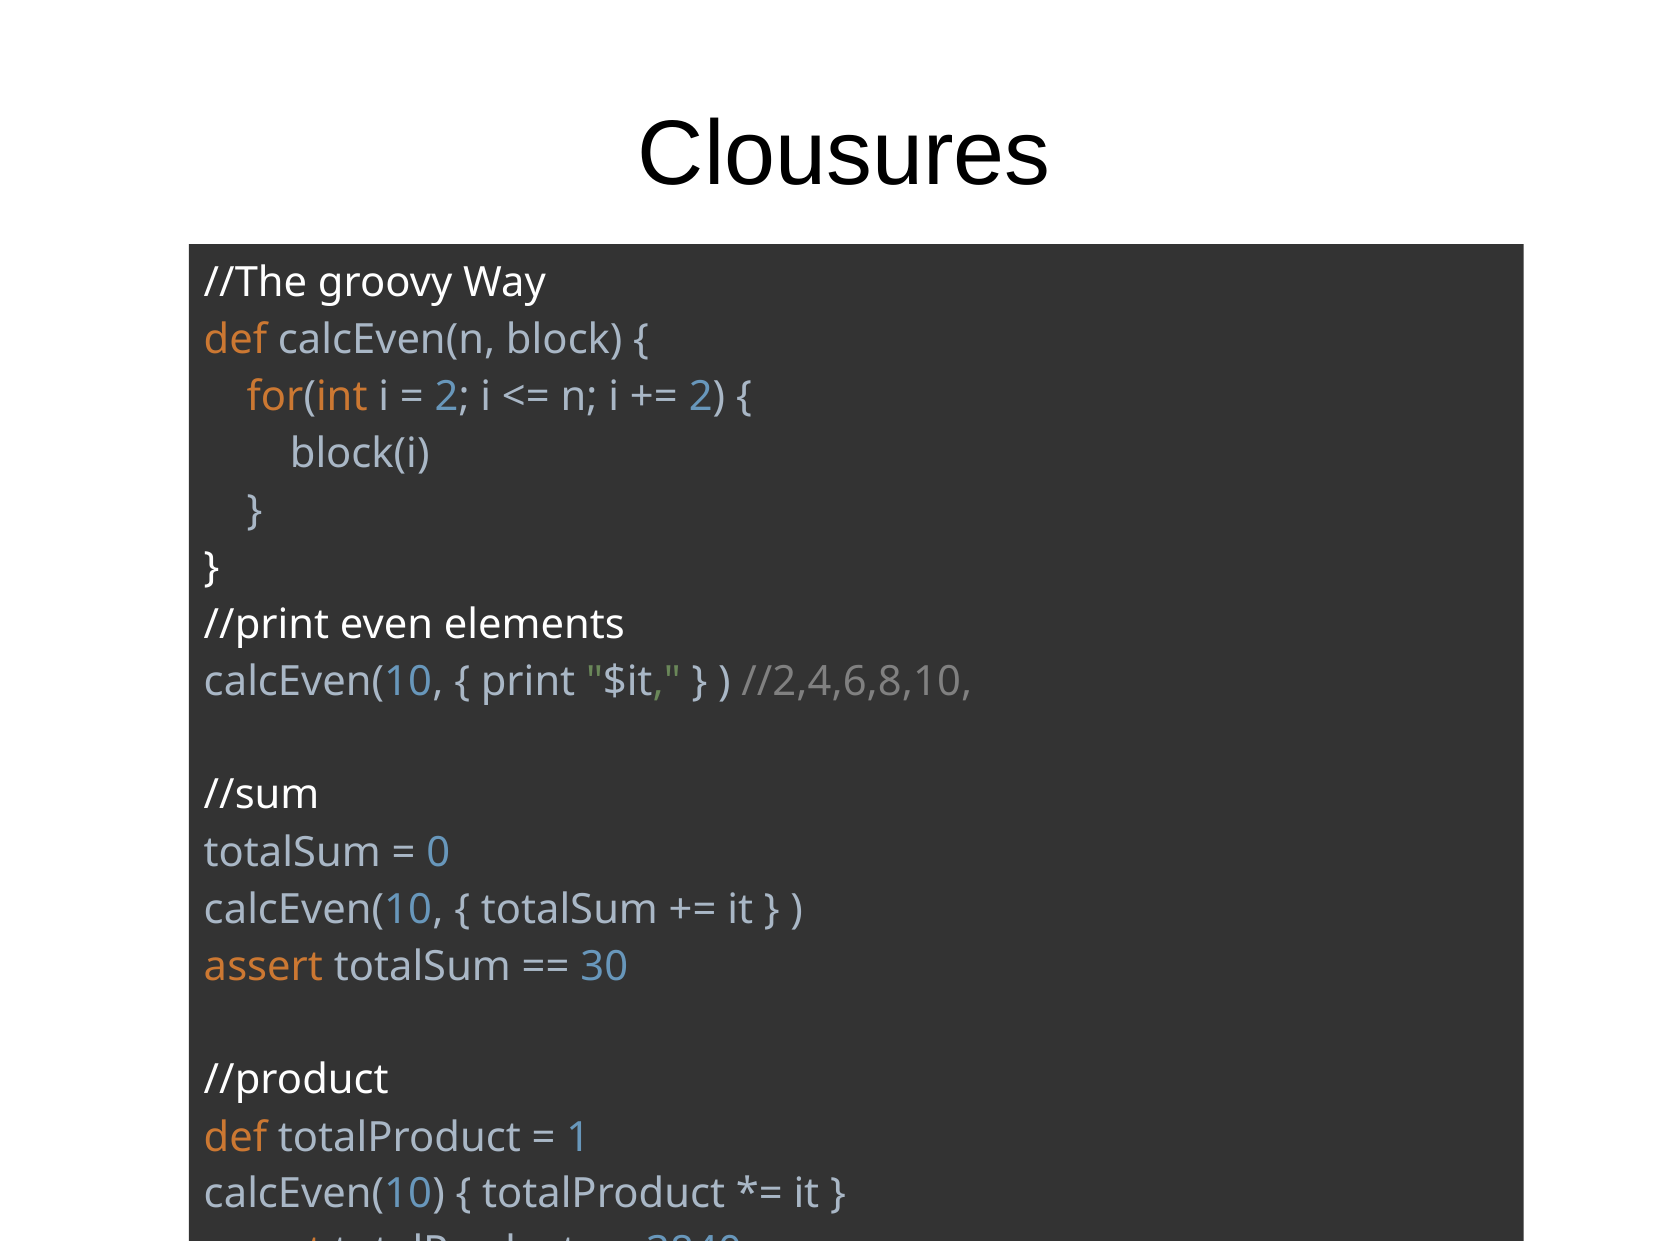

# Clousures
//The groovy Way
def calcEven(n, block) {
 for(int i = 2; i <= n; i += 2) {
 block(i)
 }
}
//print even elements
calcEven(10, { print "$it," } ) //2,4,6,8,10,
//sum
totalSum = 0
calcEven(10, { totalSum += it } )
assert totalSum == 30
//product
def totalProduct = 1
calcEven(10) { totalProduct *= it }
assert totalProduct == 3840